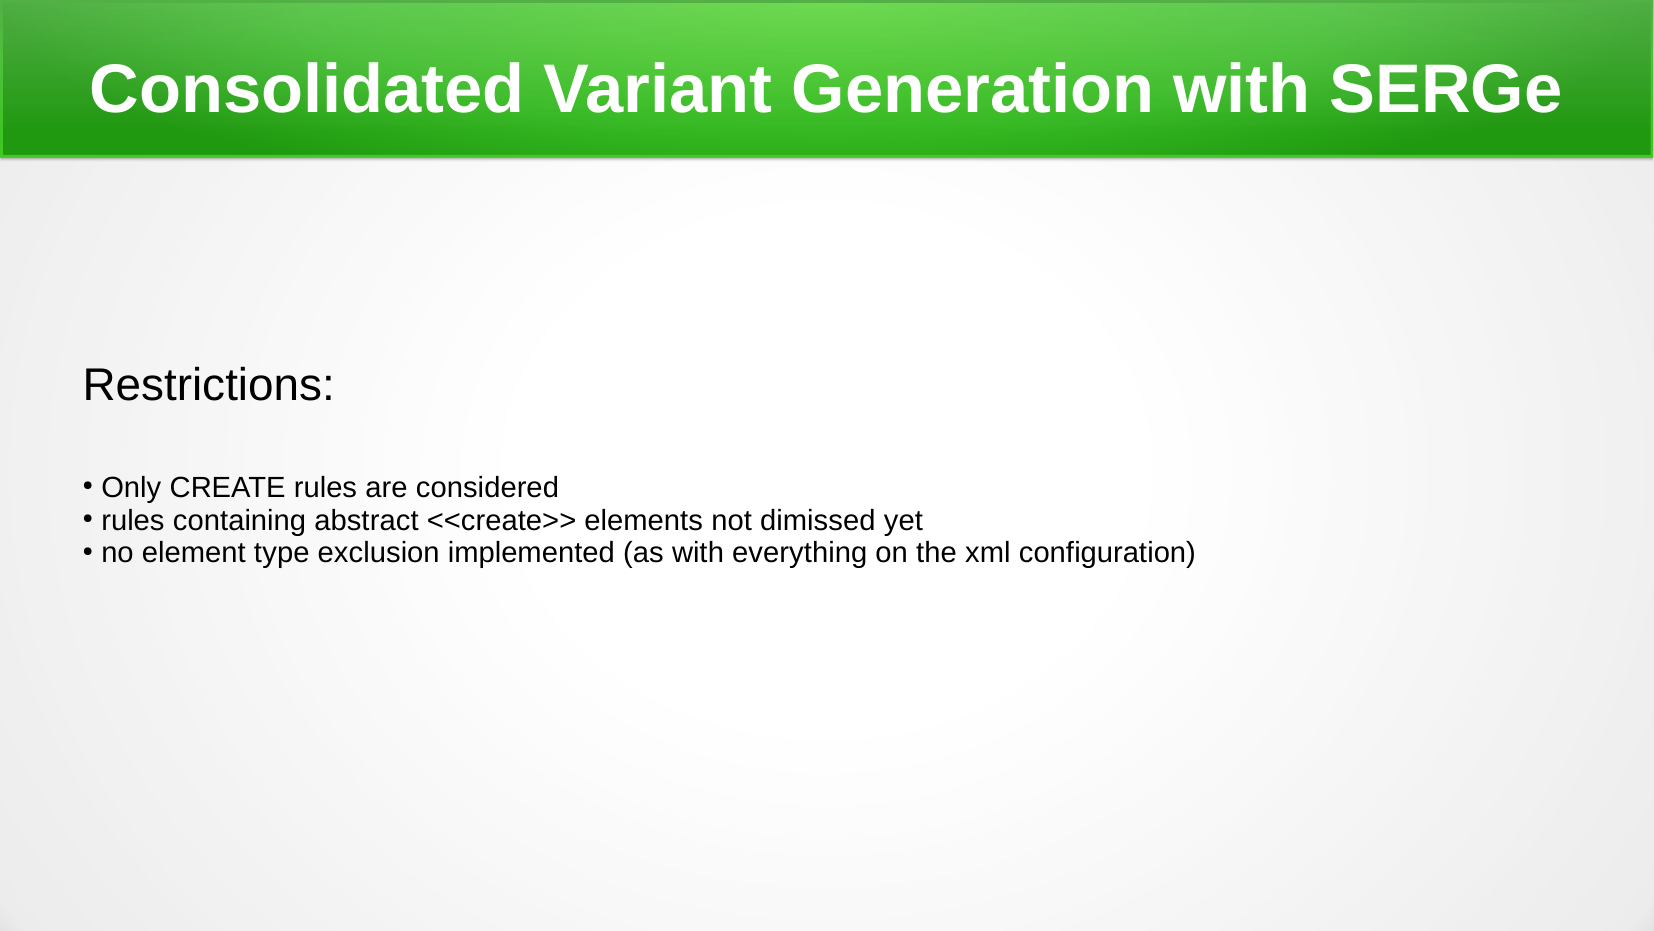

# Consolidated Variant Generation with SERGe
Restrictions:
 Only CREATE rules are considered
 rules containing abstract <<create>> elements not dimissed yet
 no element type exclusion implemented (as with everything on the xml configuration)